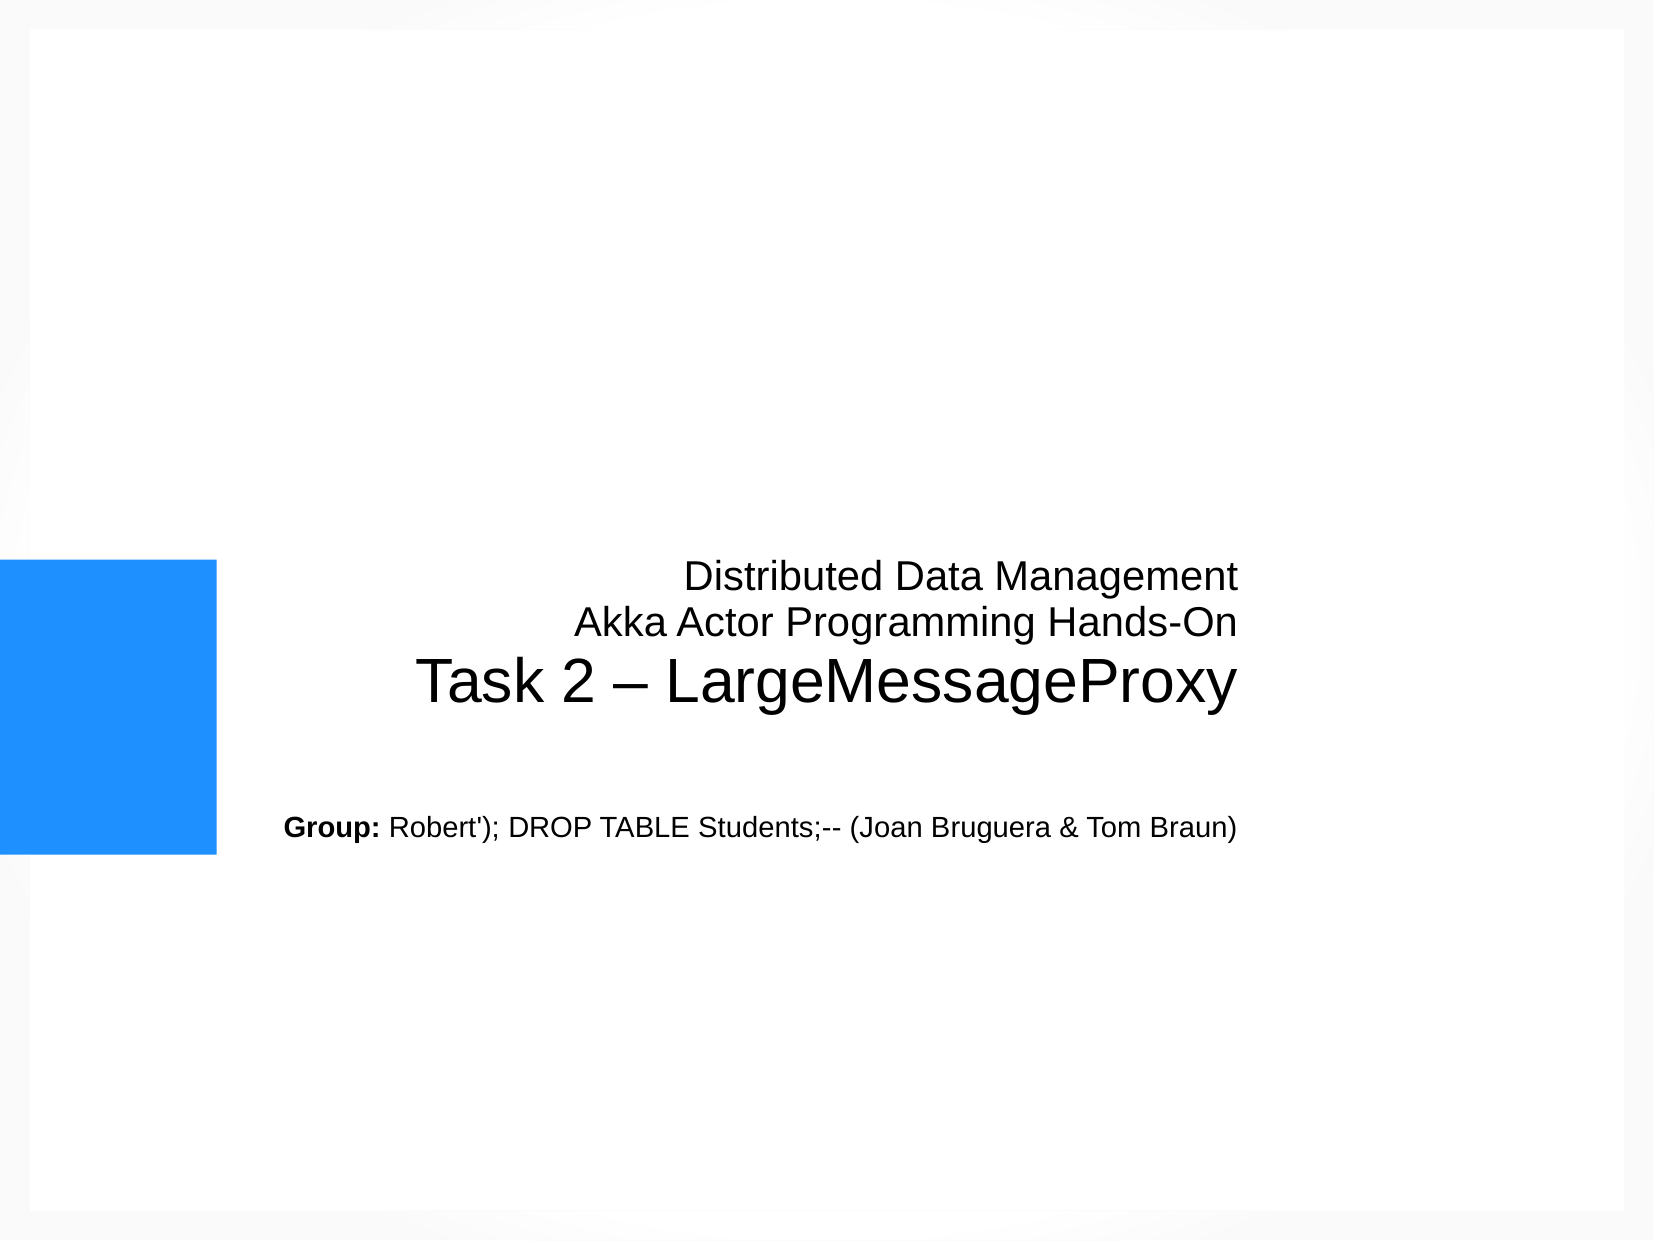

# Distributed Data Management Akka Actor Programming Hands-On Task 2 – LargeMessageProxy Group: Robert'); DROP TABLE Students;-- (Joan Bruguera & Tom Braun)